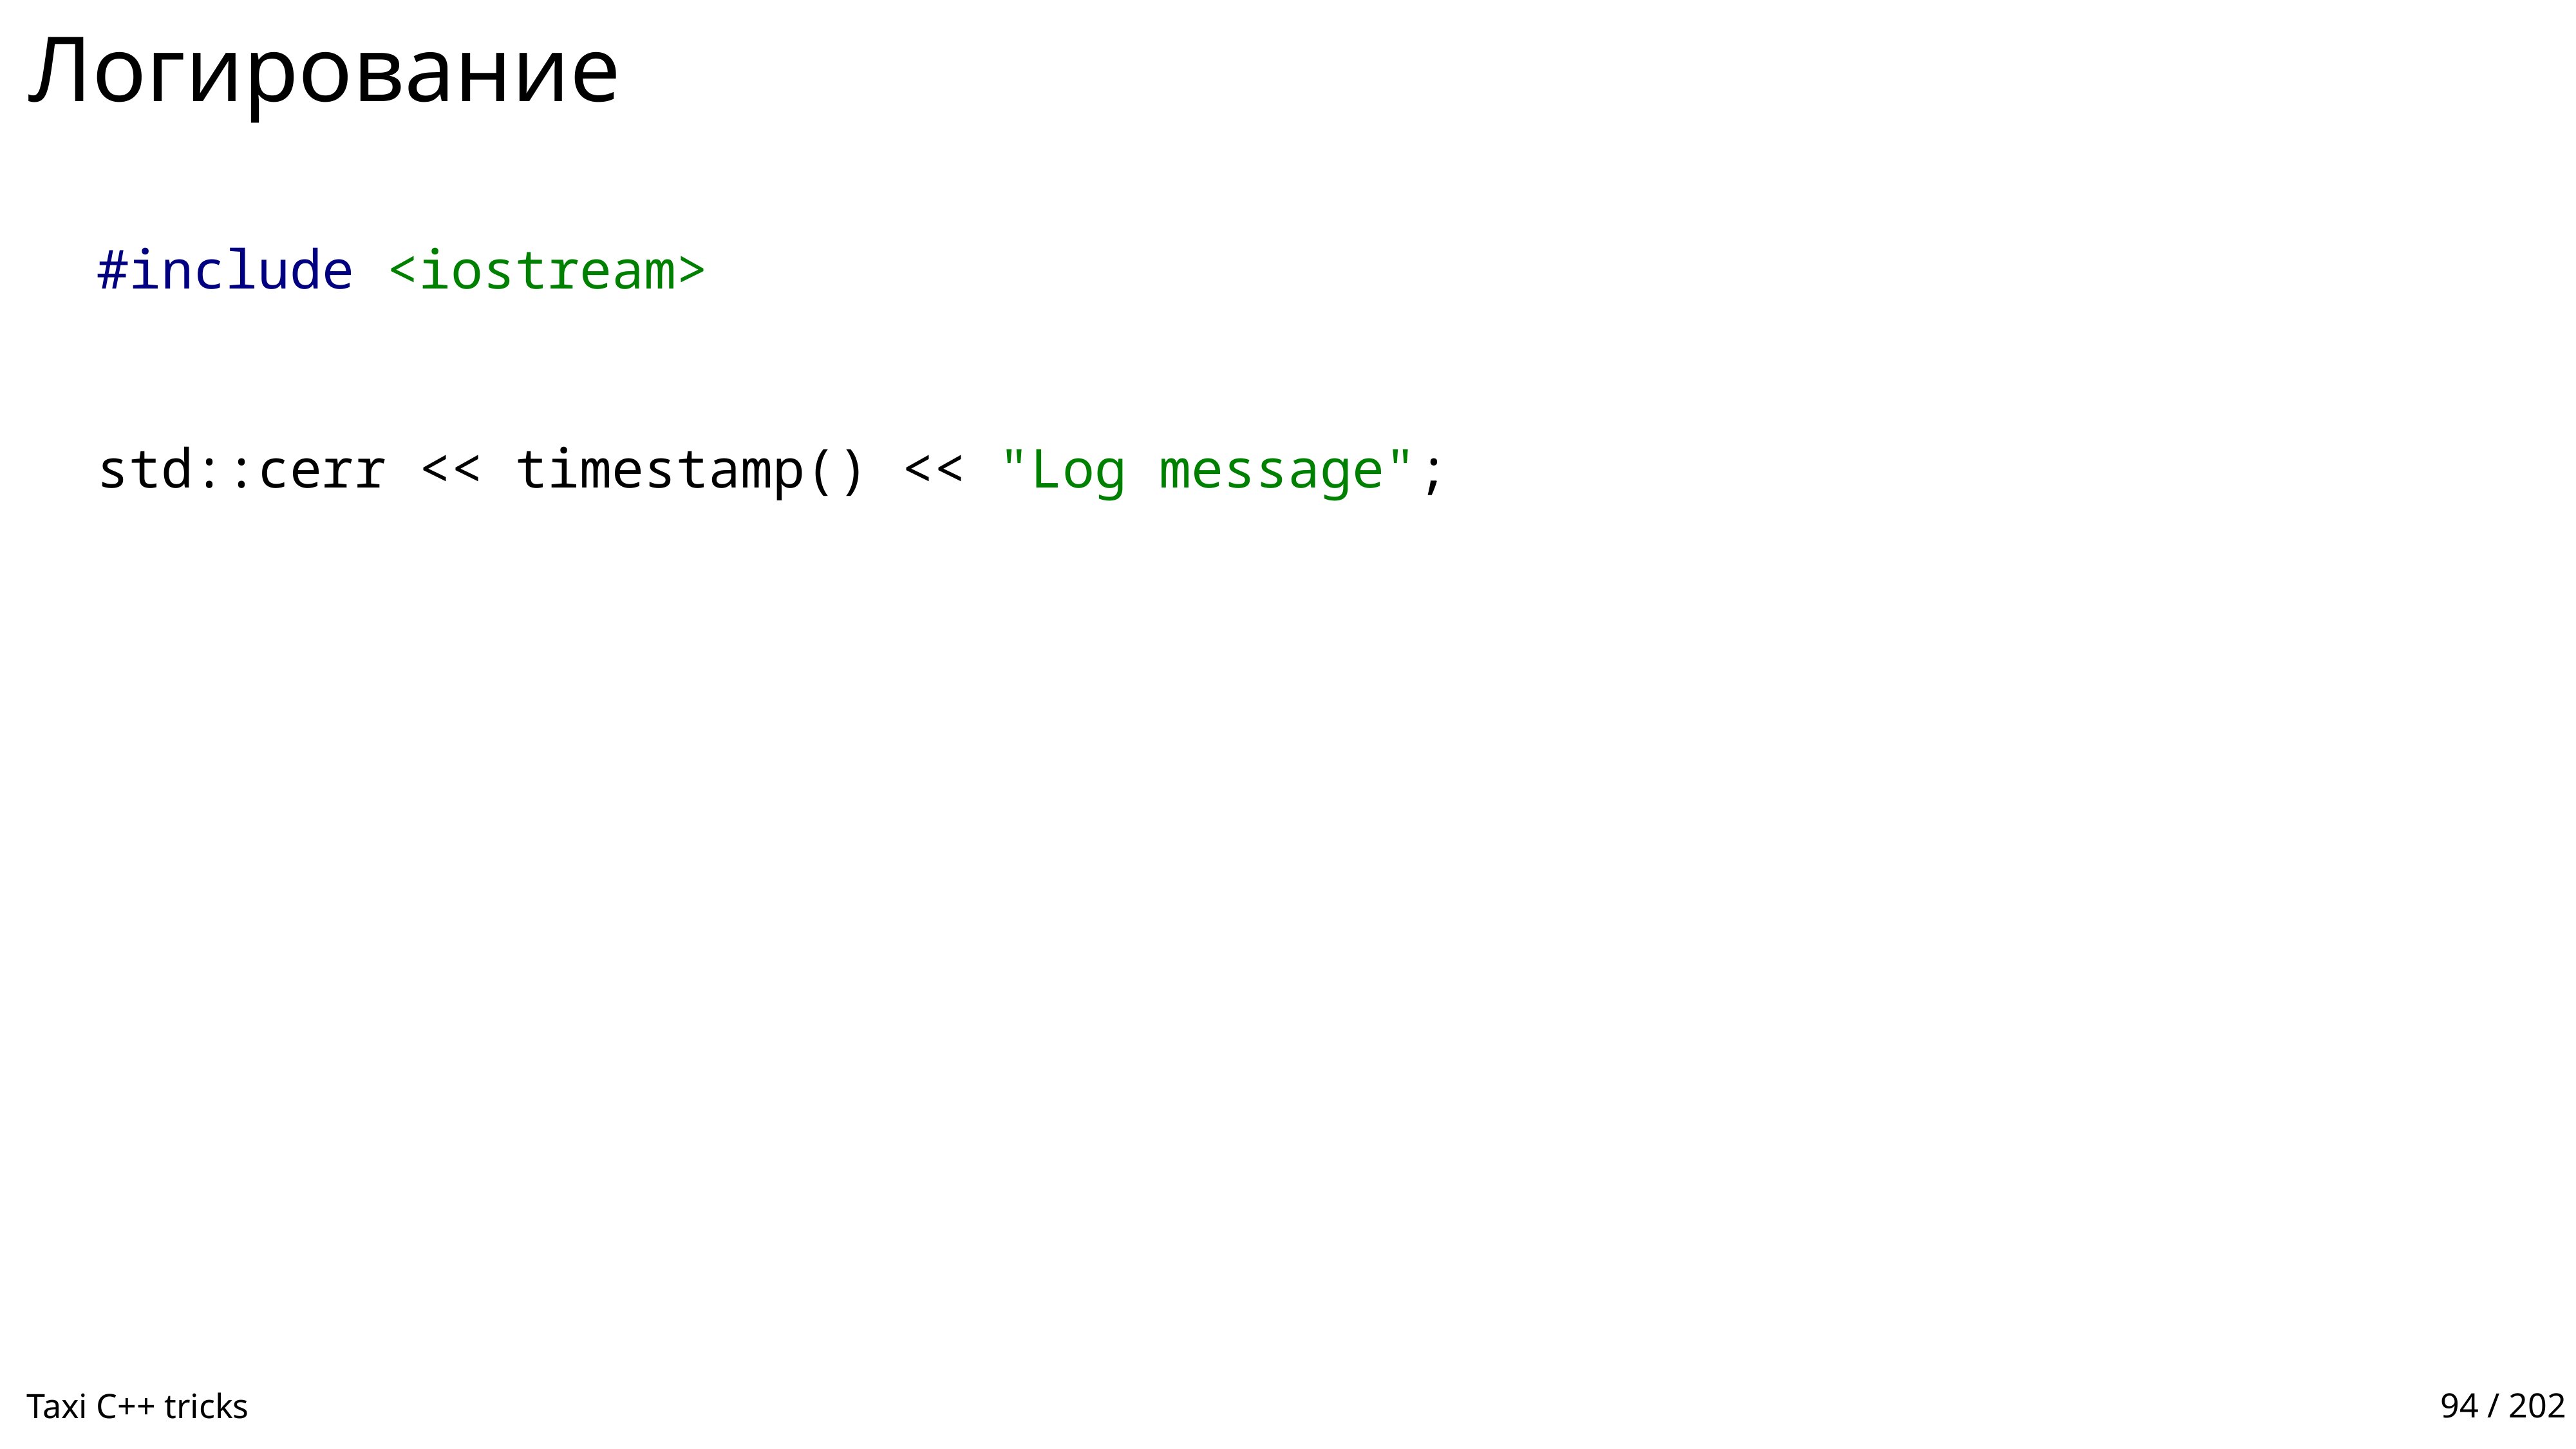

# Логирование
#include <iostream>
std::cerr << timestamp() << "Log message";
Taxi C++ tricks